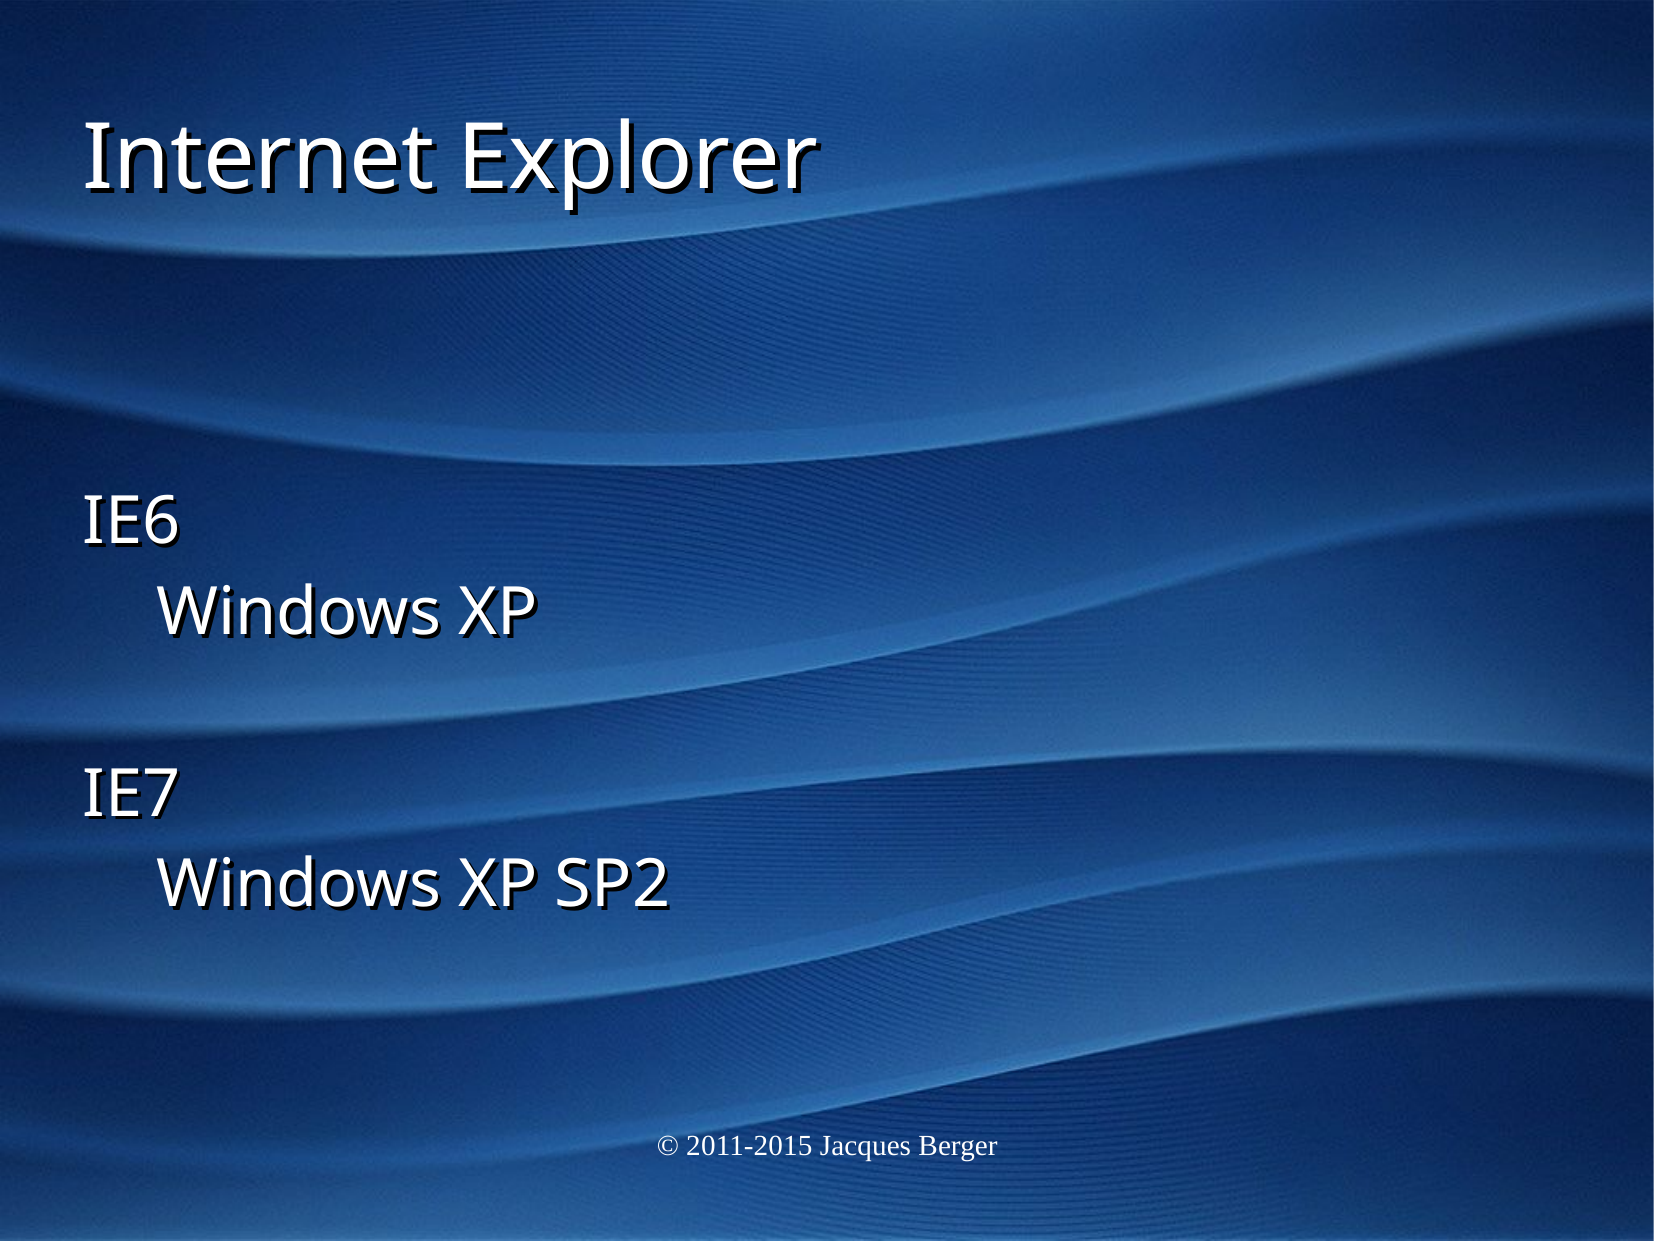

# Internet Explorer
IE6
	Windows XP
IE7
	Windows XP SP2
© 2011-2015 Jacques Berger